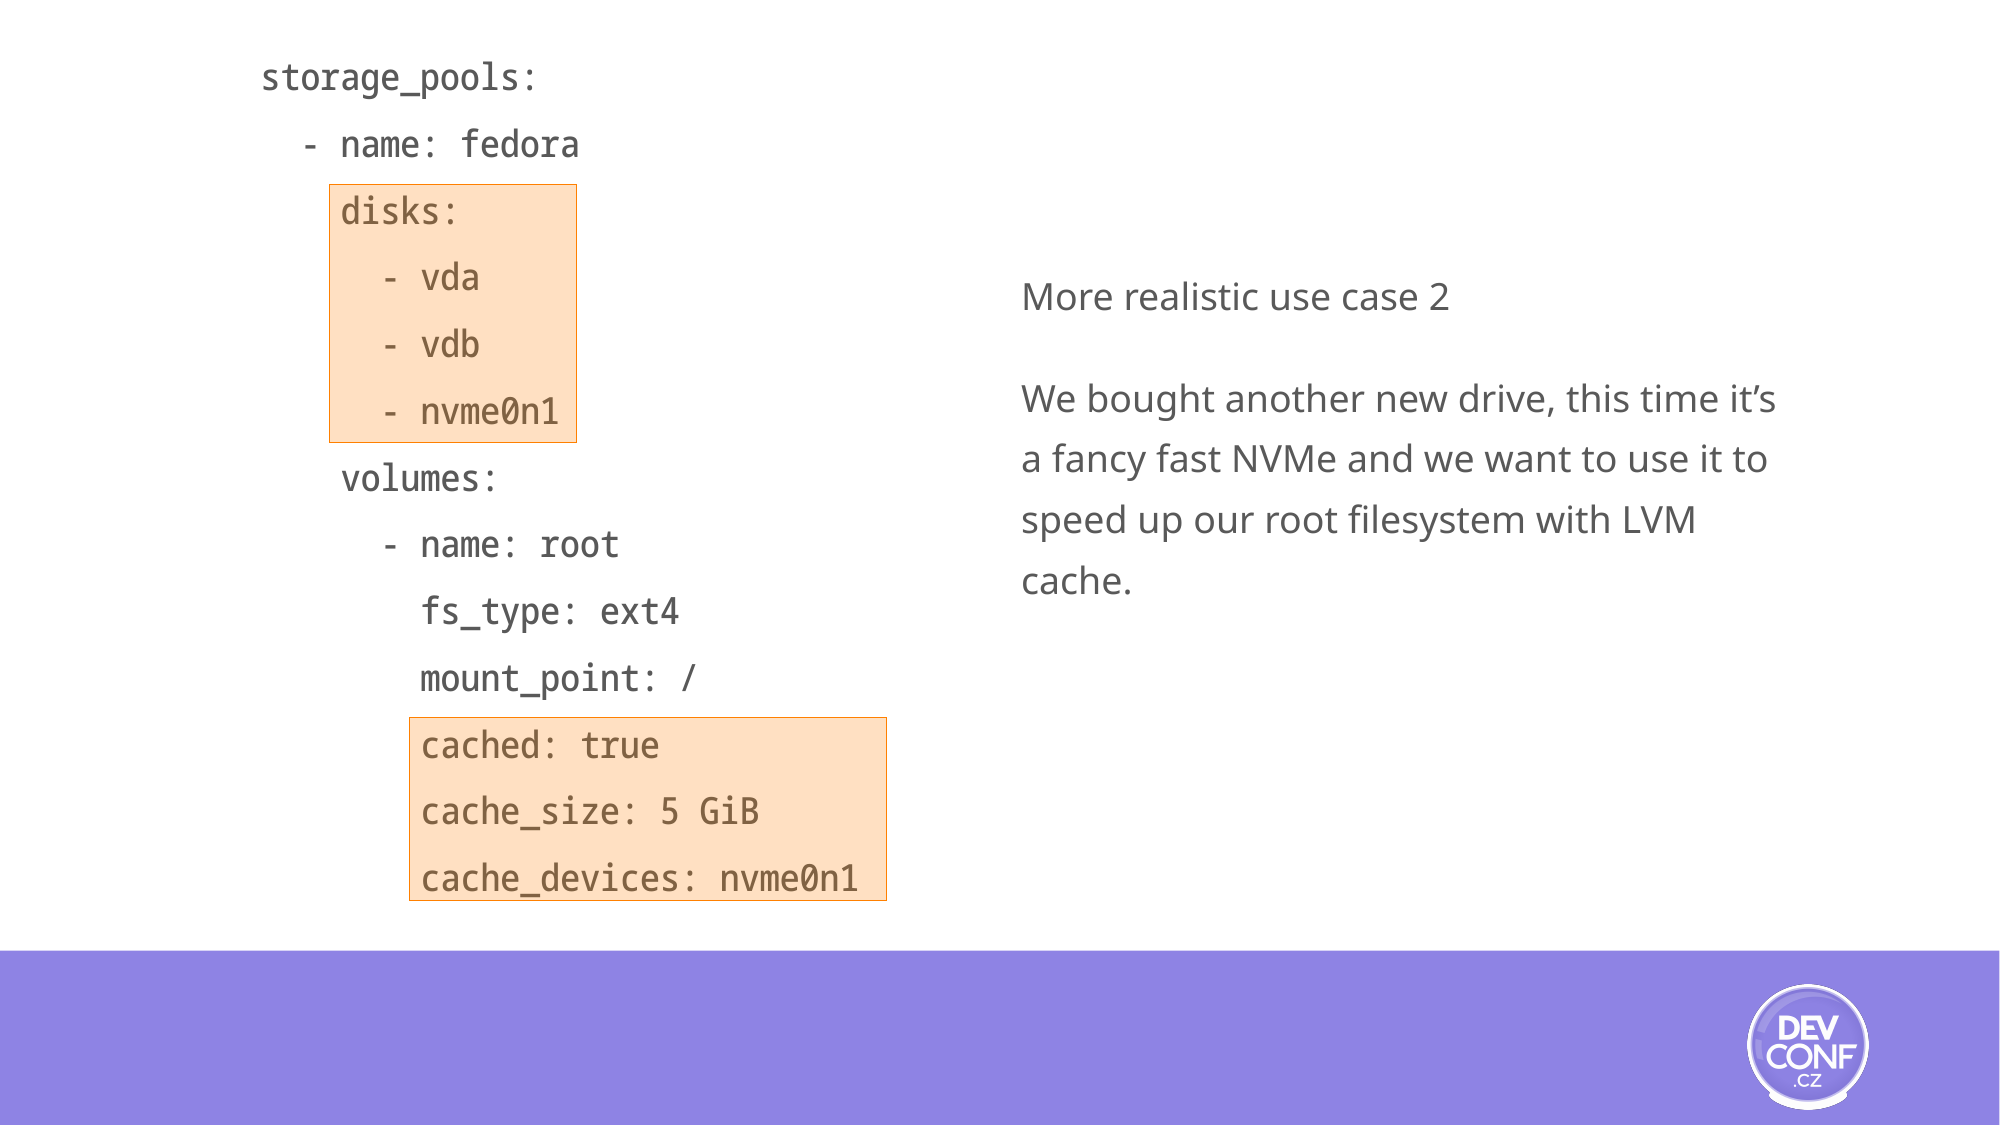

# storage_pools:
 - name: fedora
 disks:
 - vda
 - vdb
 - nvme0n1
 volumes:
 - name: root
 fs_type: ext4
 mount_point: /
 cached: true
 cache_size: 5 GiB
 cache_devices: nvme0n1
More realistic use case 2
We bought another new drive, this time it’s a fancy fast NVMe and we want to use it to speed up our root filesystem with LVM cache.